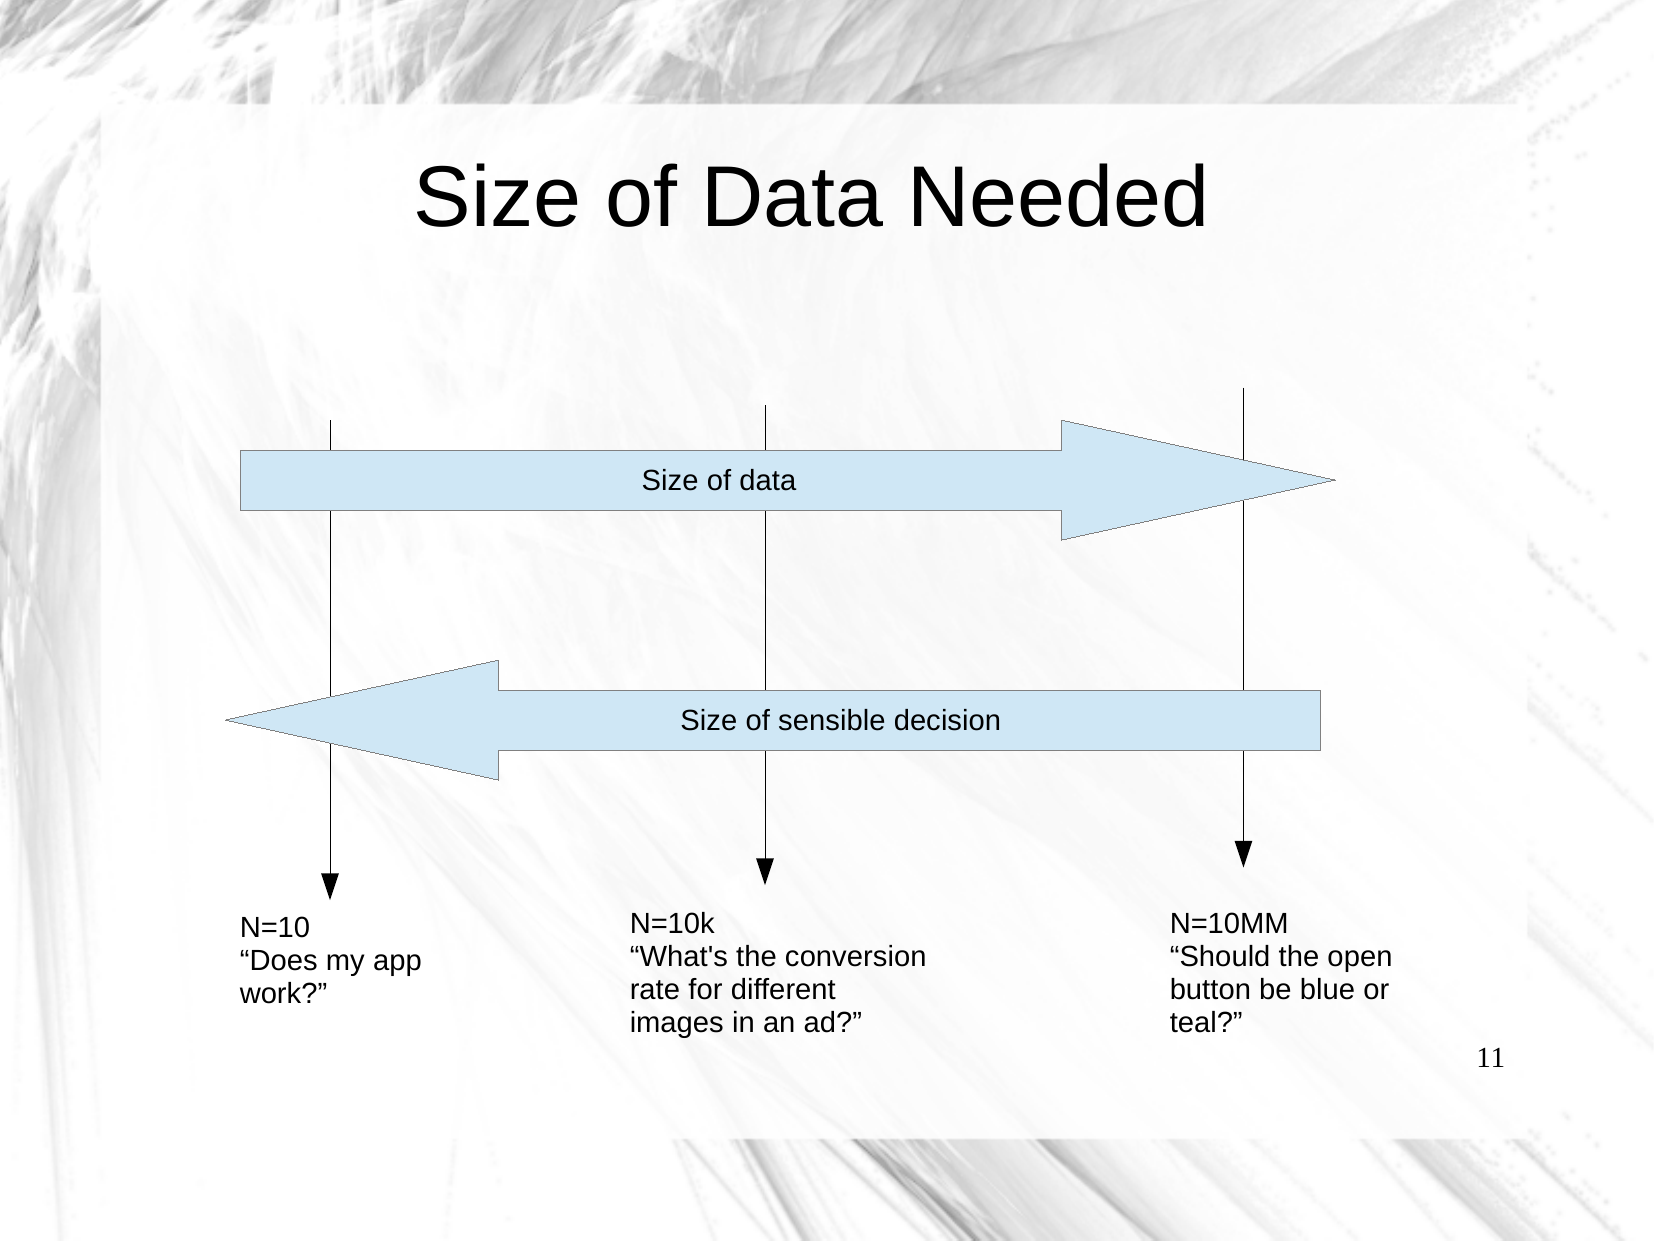

# Size of Data Needed
Size of data
Size of sensible decision
N=10k
“What's the conversion rate for different images in an ad?”
N=10MM
“Should the open button be blue or teal?”
N=10
“Does my app work?”
11